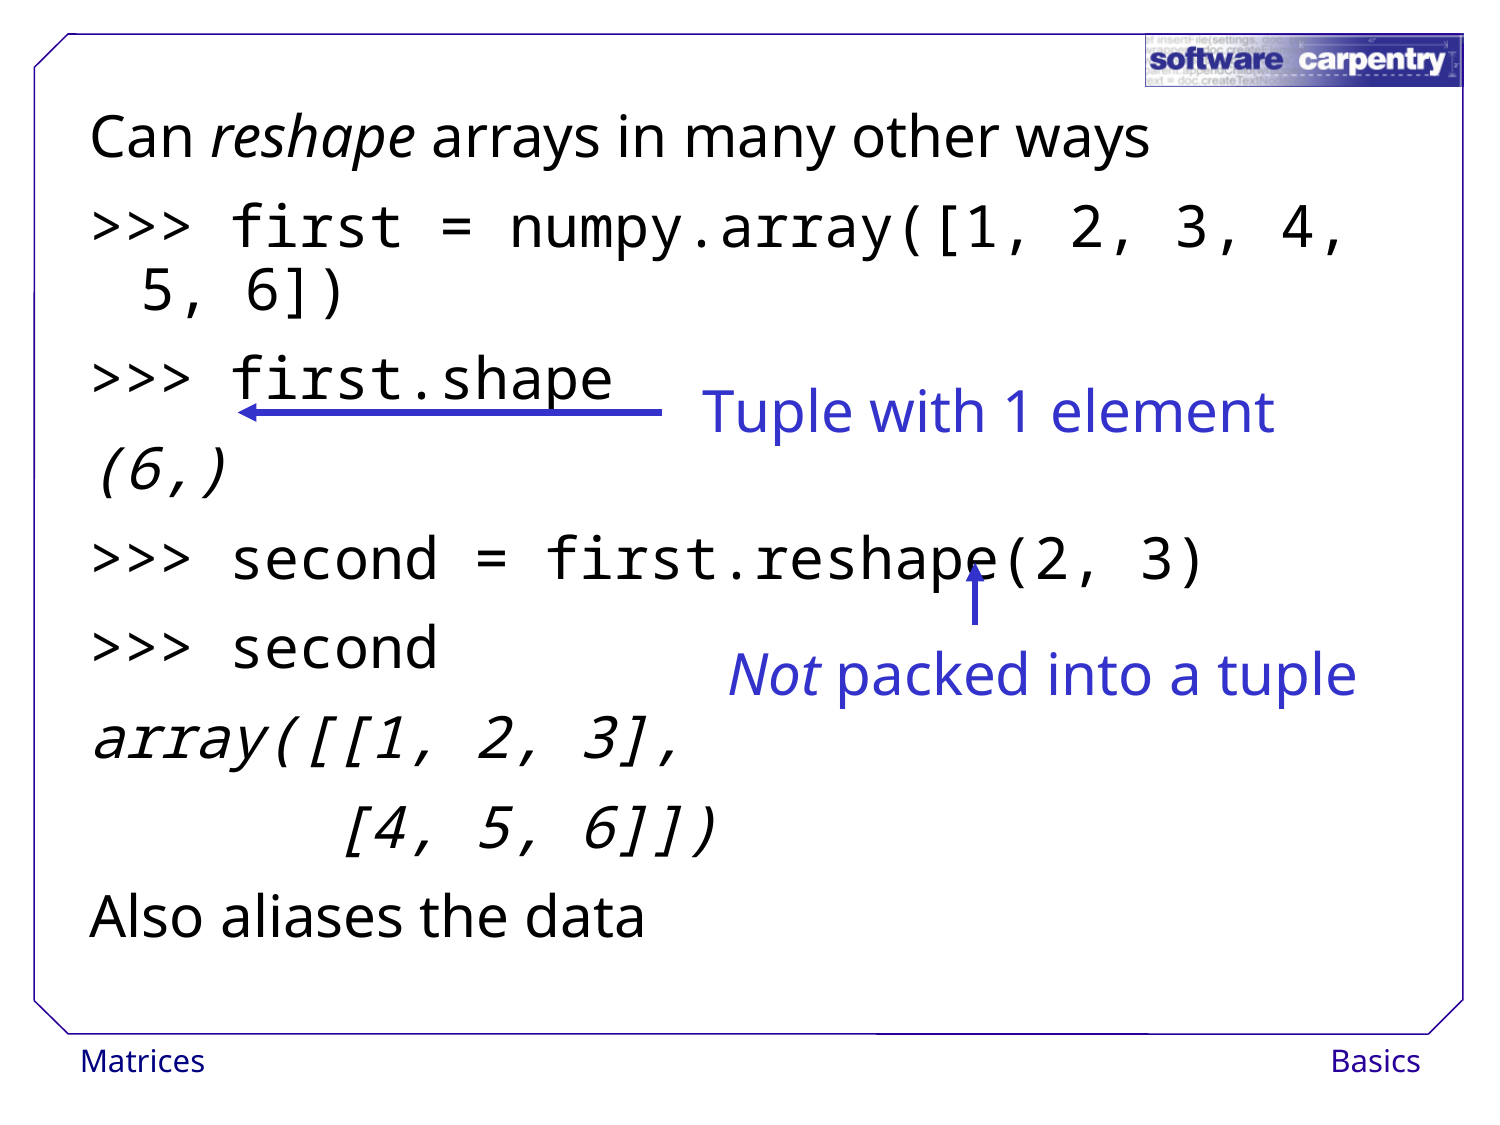

# Can reshape arrays in many other ways
>>> first = numpy.array([1, 2, 3, 4, 5, 6])
>>> first.shape
(6,)
>>> second = first.reshape(2, 3)
>>> second
array([[1, 2, 3],
 [4, 5, 6]])
Also aliases the data
Tuple with 1 element
Not packed into a tuple